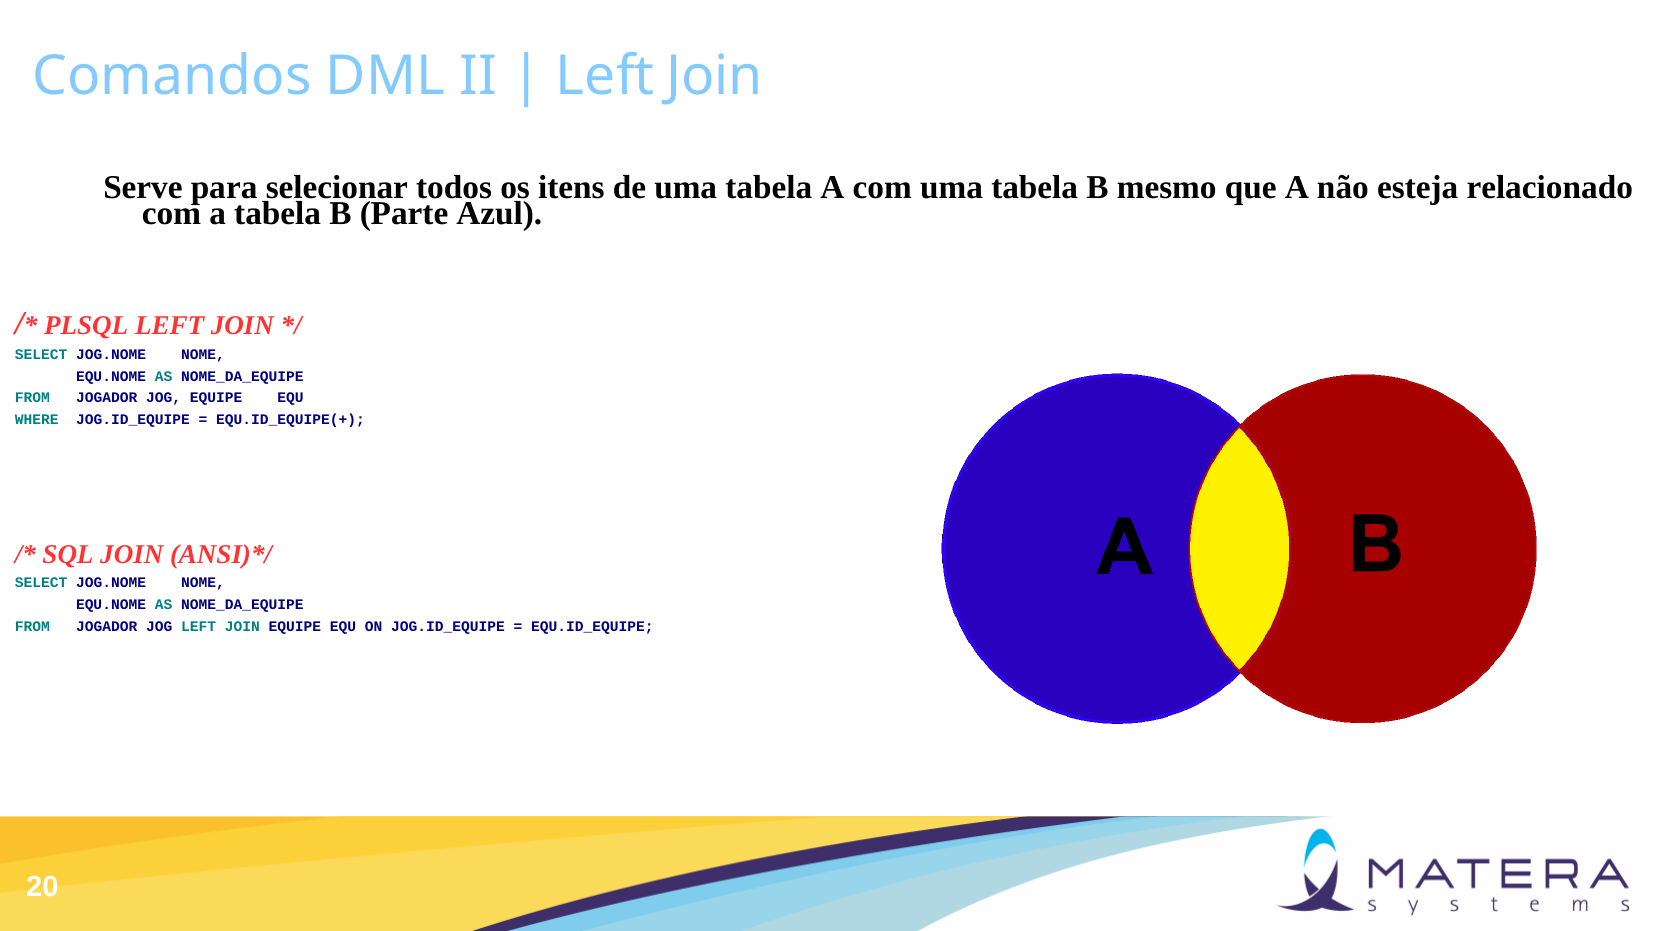

# Comandos DML II | Left Join
Serve para selecionar todos os itens de uma tabela A com uma tabela B mesmo que A não esteja relacionado com a tabela B (Parte Azul).
/* PLSQL LEFT JOIN */
SELECT JOG.NOME NOME,
 EQU.NOME AS NOME_DA_EQUIPE
FROM JOGADOR JOG, EQUIPE EQU
WHERE JOG.ID_EQUIPE = EQU.ID_EQUIPE(+);
/* SQL JOIN (ANSI)*/
SELECT JOG.NOME NOME,
 EQU.NOME AS NOME_DA_EQUIPE
FROM JOGADOR JOG LEFT JOIN EQUIPE EQU ON JOG.ID_EQUIPE = EQU.ID_EQUIPE;